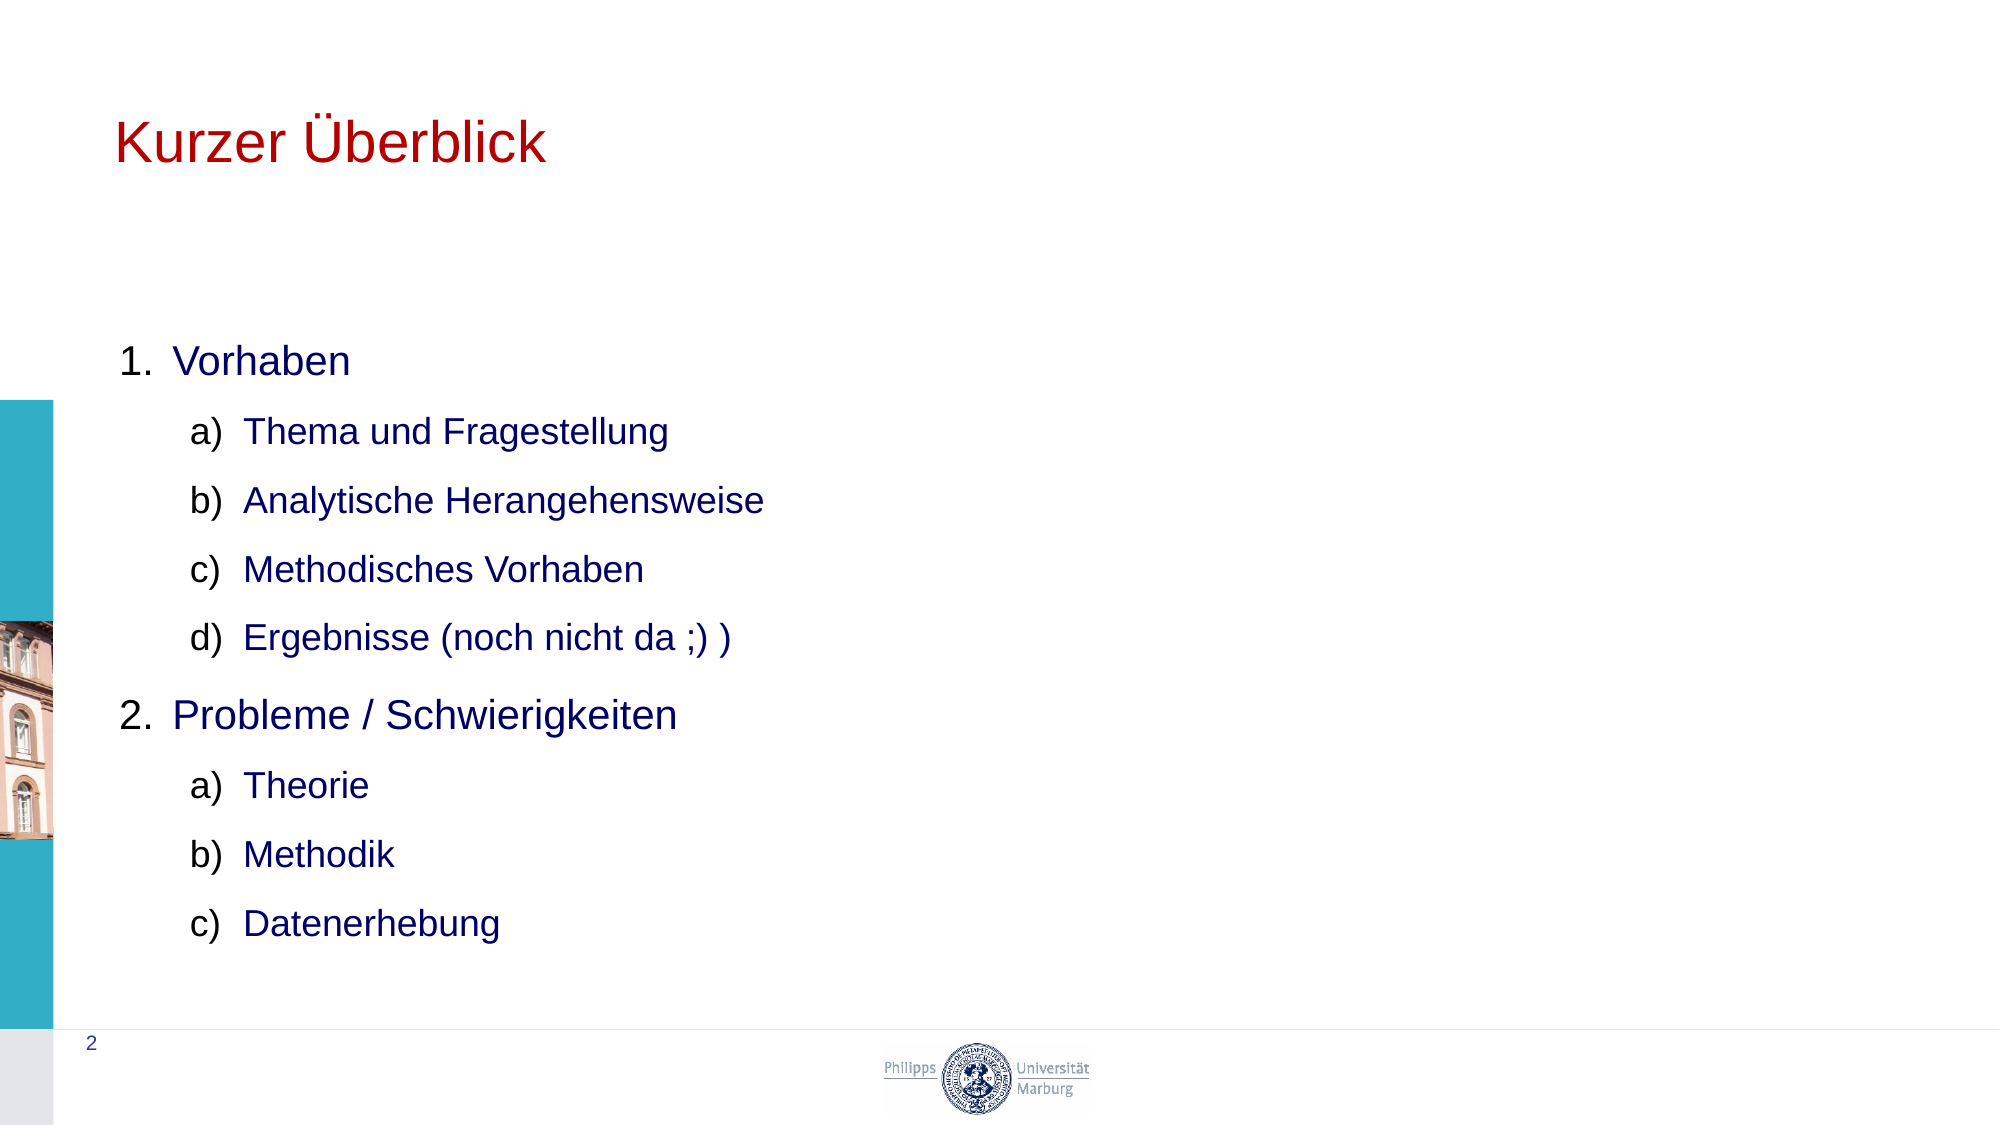

# Kurzer Überblick
Vorhaben
Thema und Fragestellung
Analytische Herangehensweise
Methodisches Vorhaben
Ergebnisse (noch nicht da ;) )
Probleme / Schwierigkeiten
Theorie
Methodik
Datenerhebung